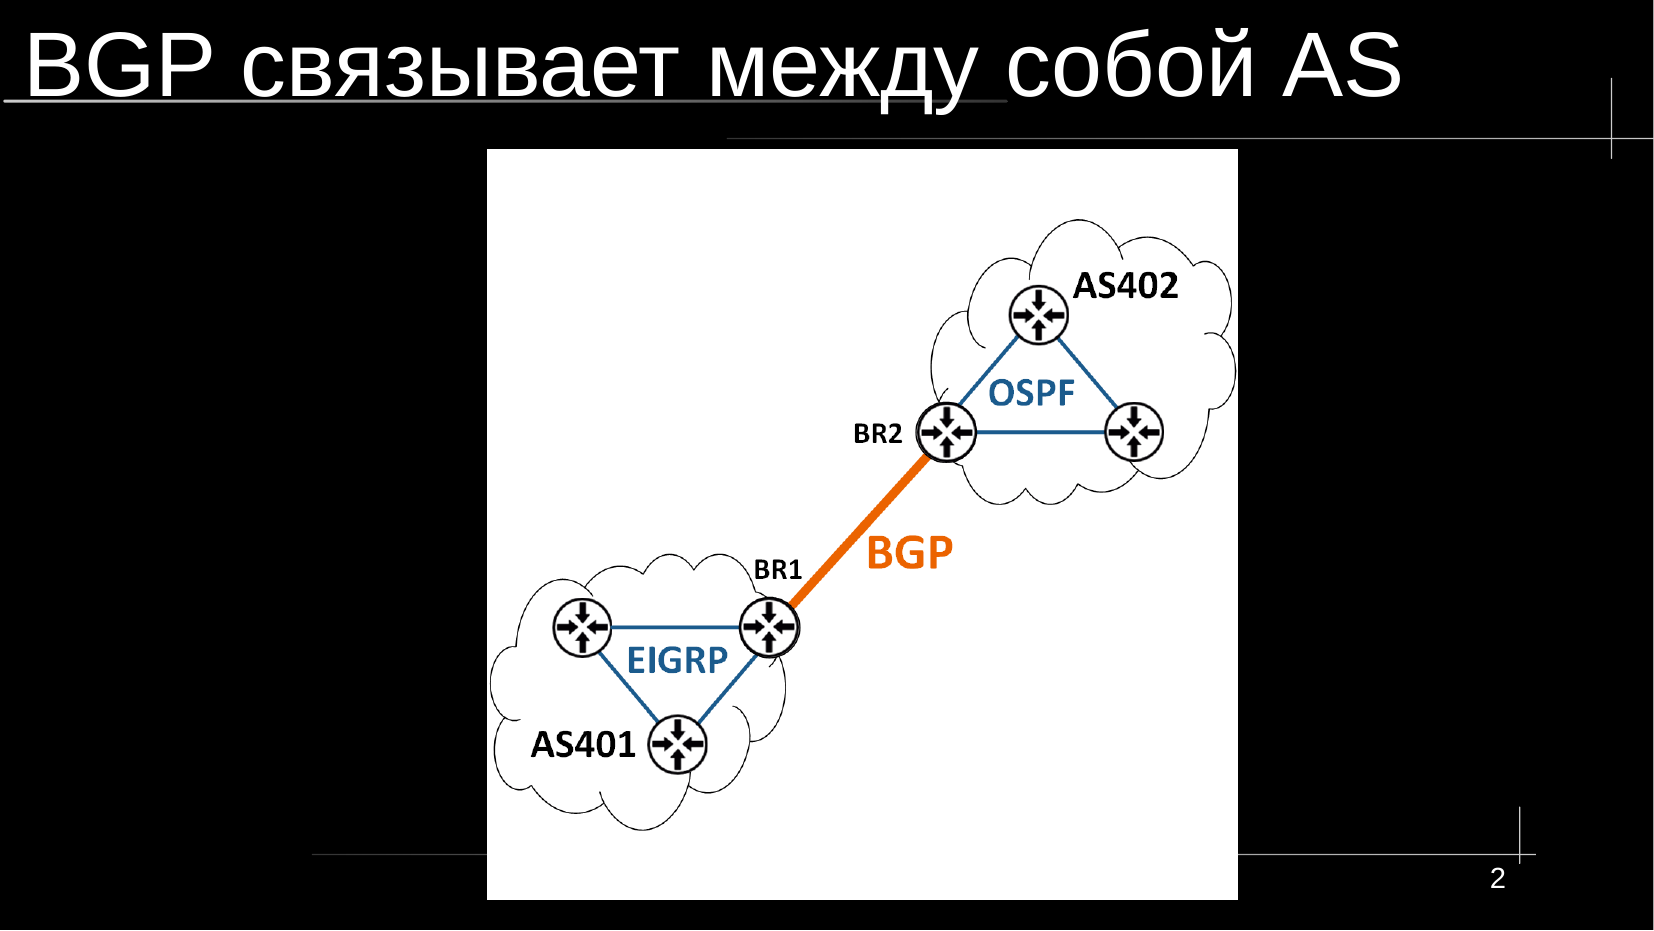

# BGP связывает между собой AS
2